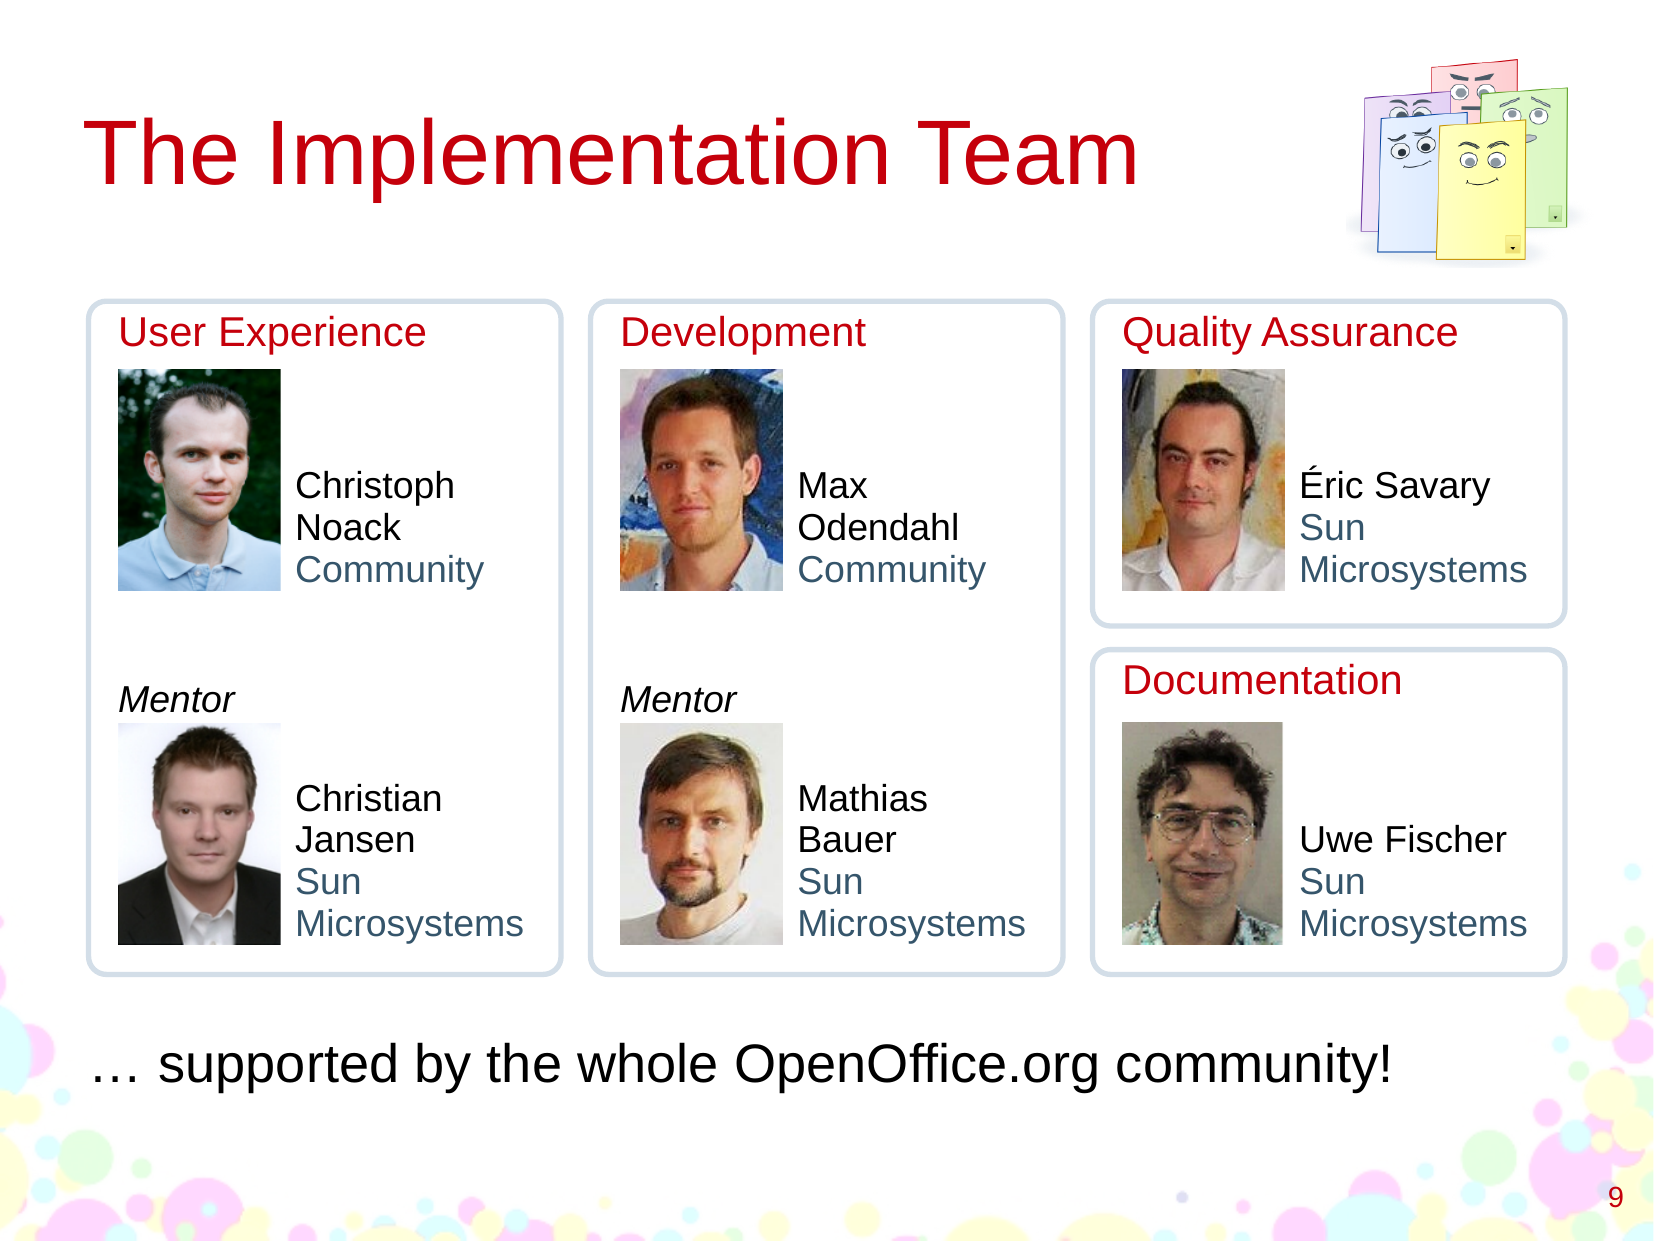

# The Implementation Team
User Experience
Development
Quality Assurance
Christoph Noack
Community
Max Odendahl
Community
Éric Savary
Sun Microsystems
Mentor
Mentor
Documentation
Mathias Bauer
Sun Microsystems
Uwe Fischer
Sun Microsystems
Christian Jansen
Sun Microsystems
… supported by the whole OpenOffice.org community!
9